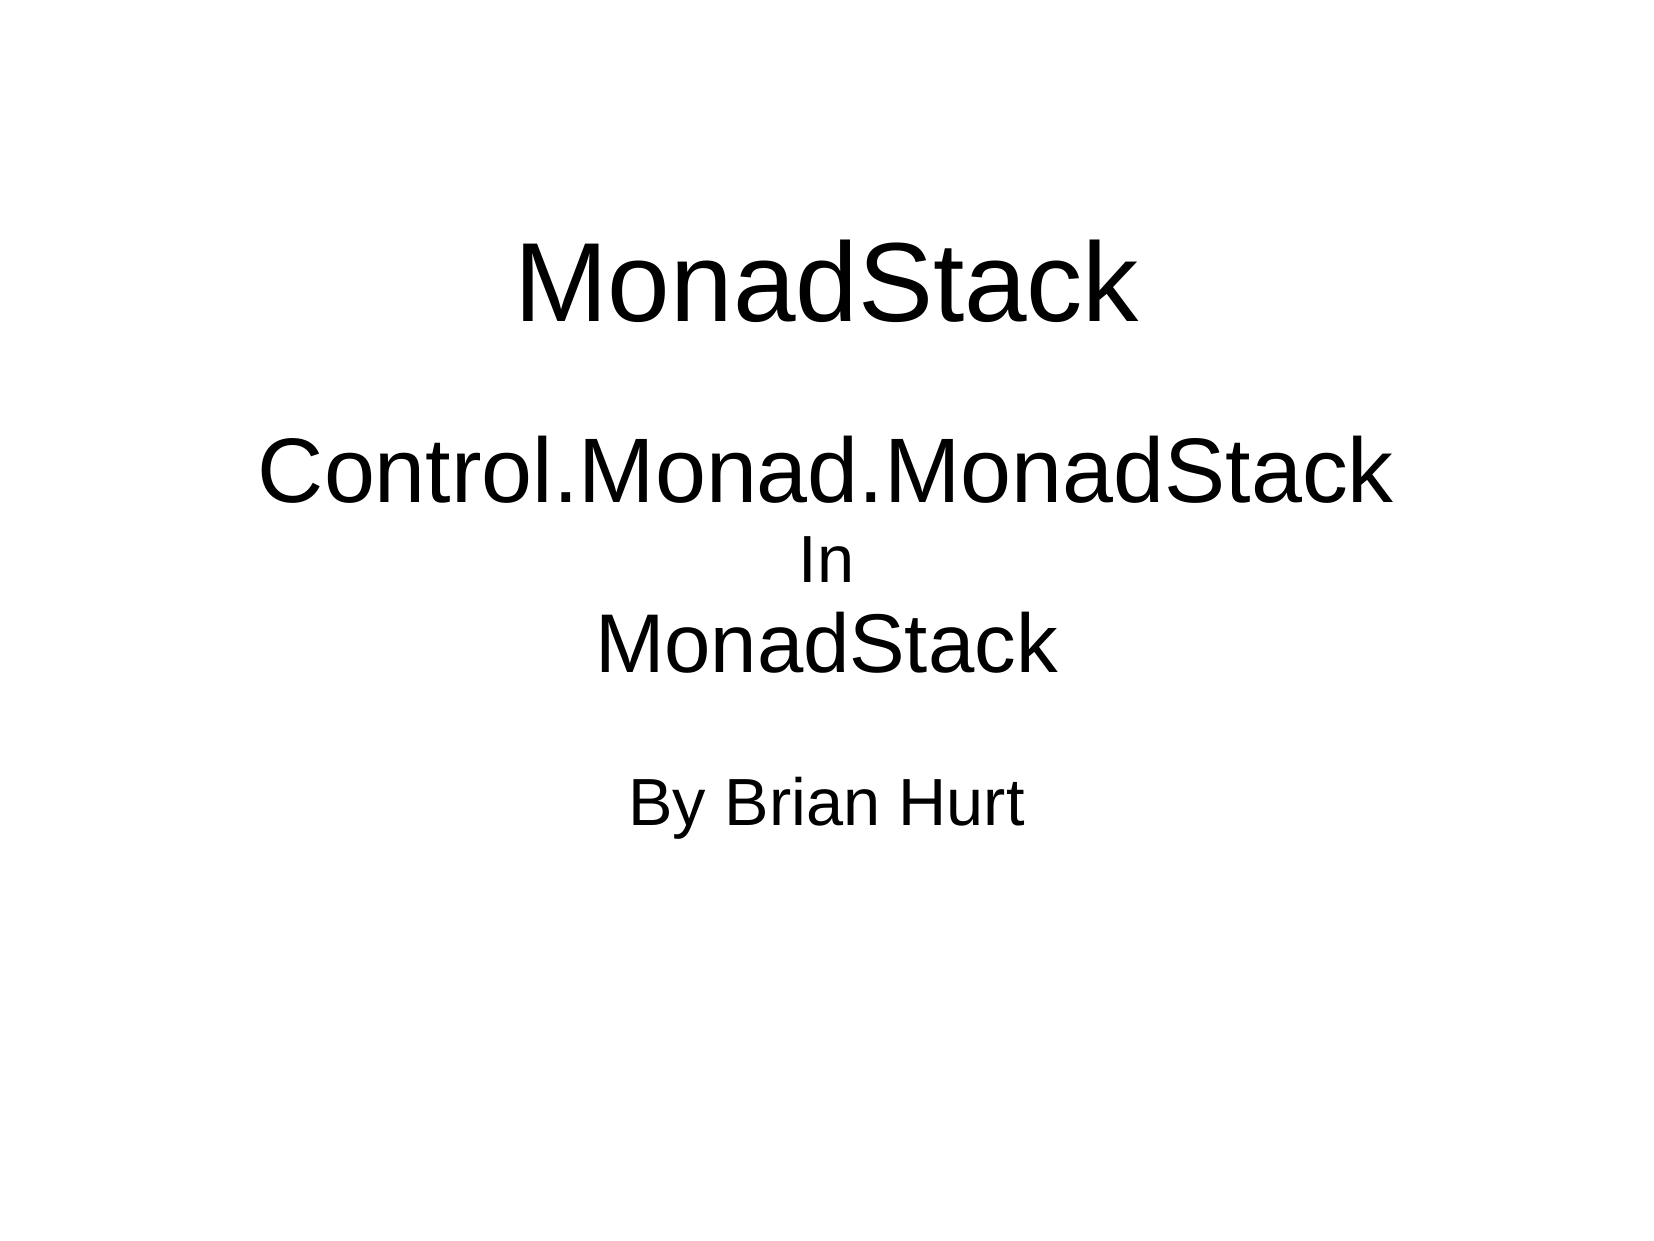

# MonadStack
Control.Monad.MonadStack
In
MonadStack
By Brian Hurt